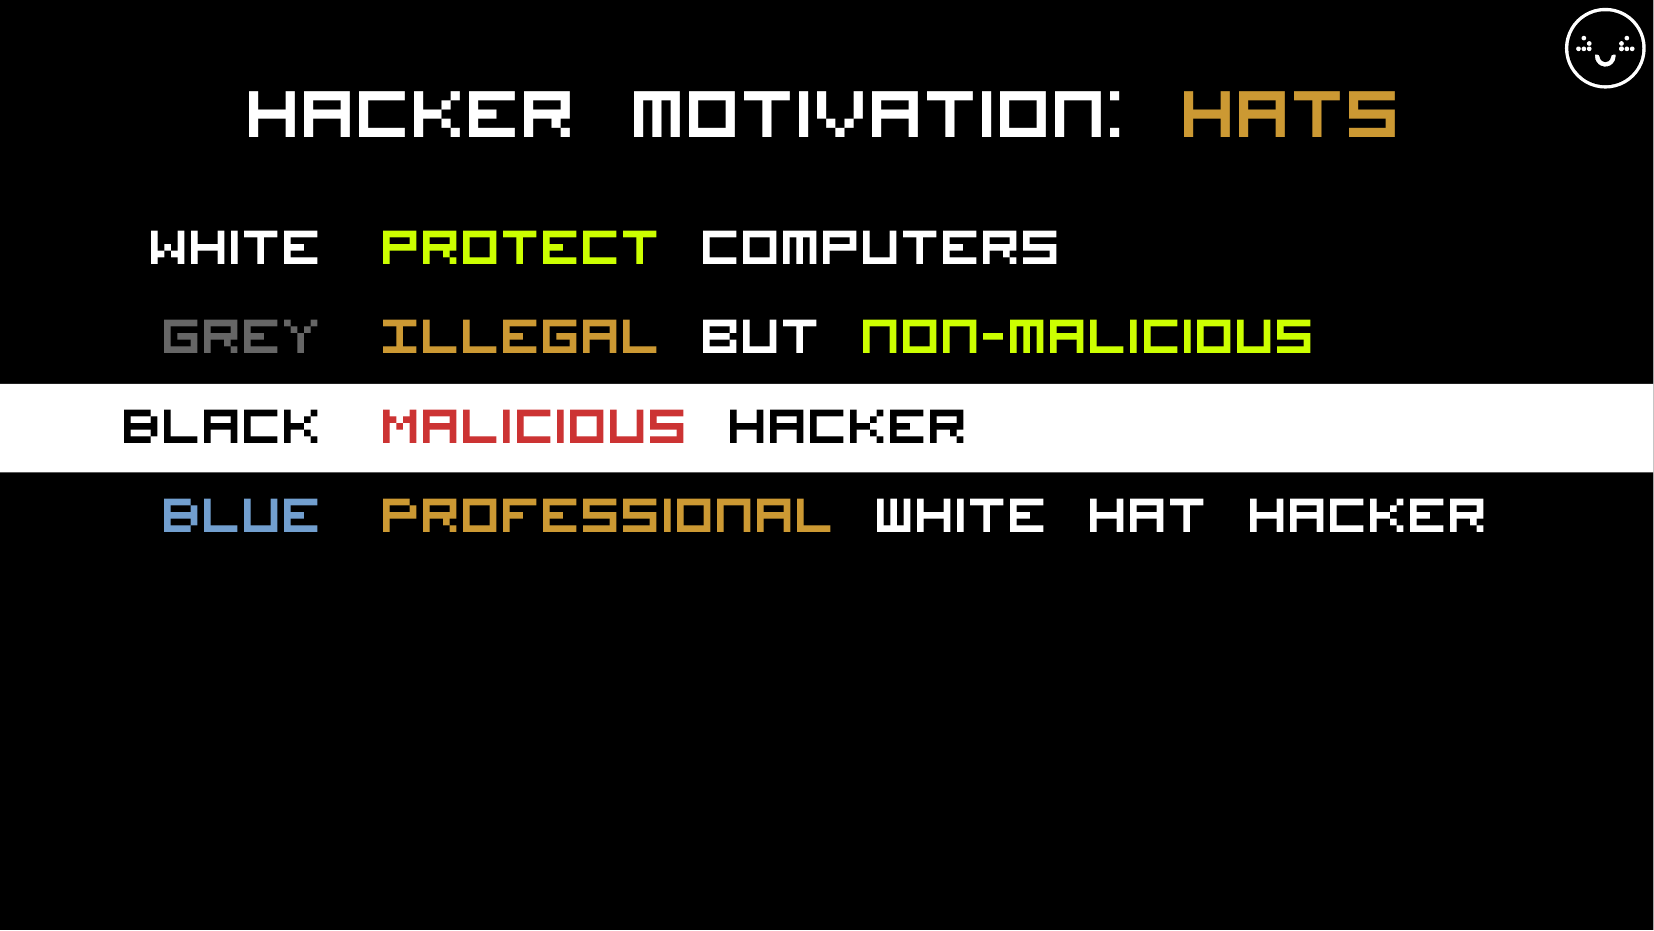

# Hacker motivation: Hats
White
Grey
Black
Blue
protect computers
Illegal but non-malicious
Malicious hacker
Professional white hat hacker